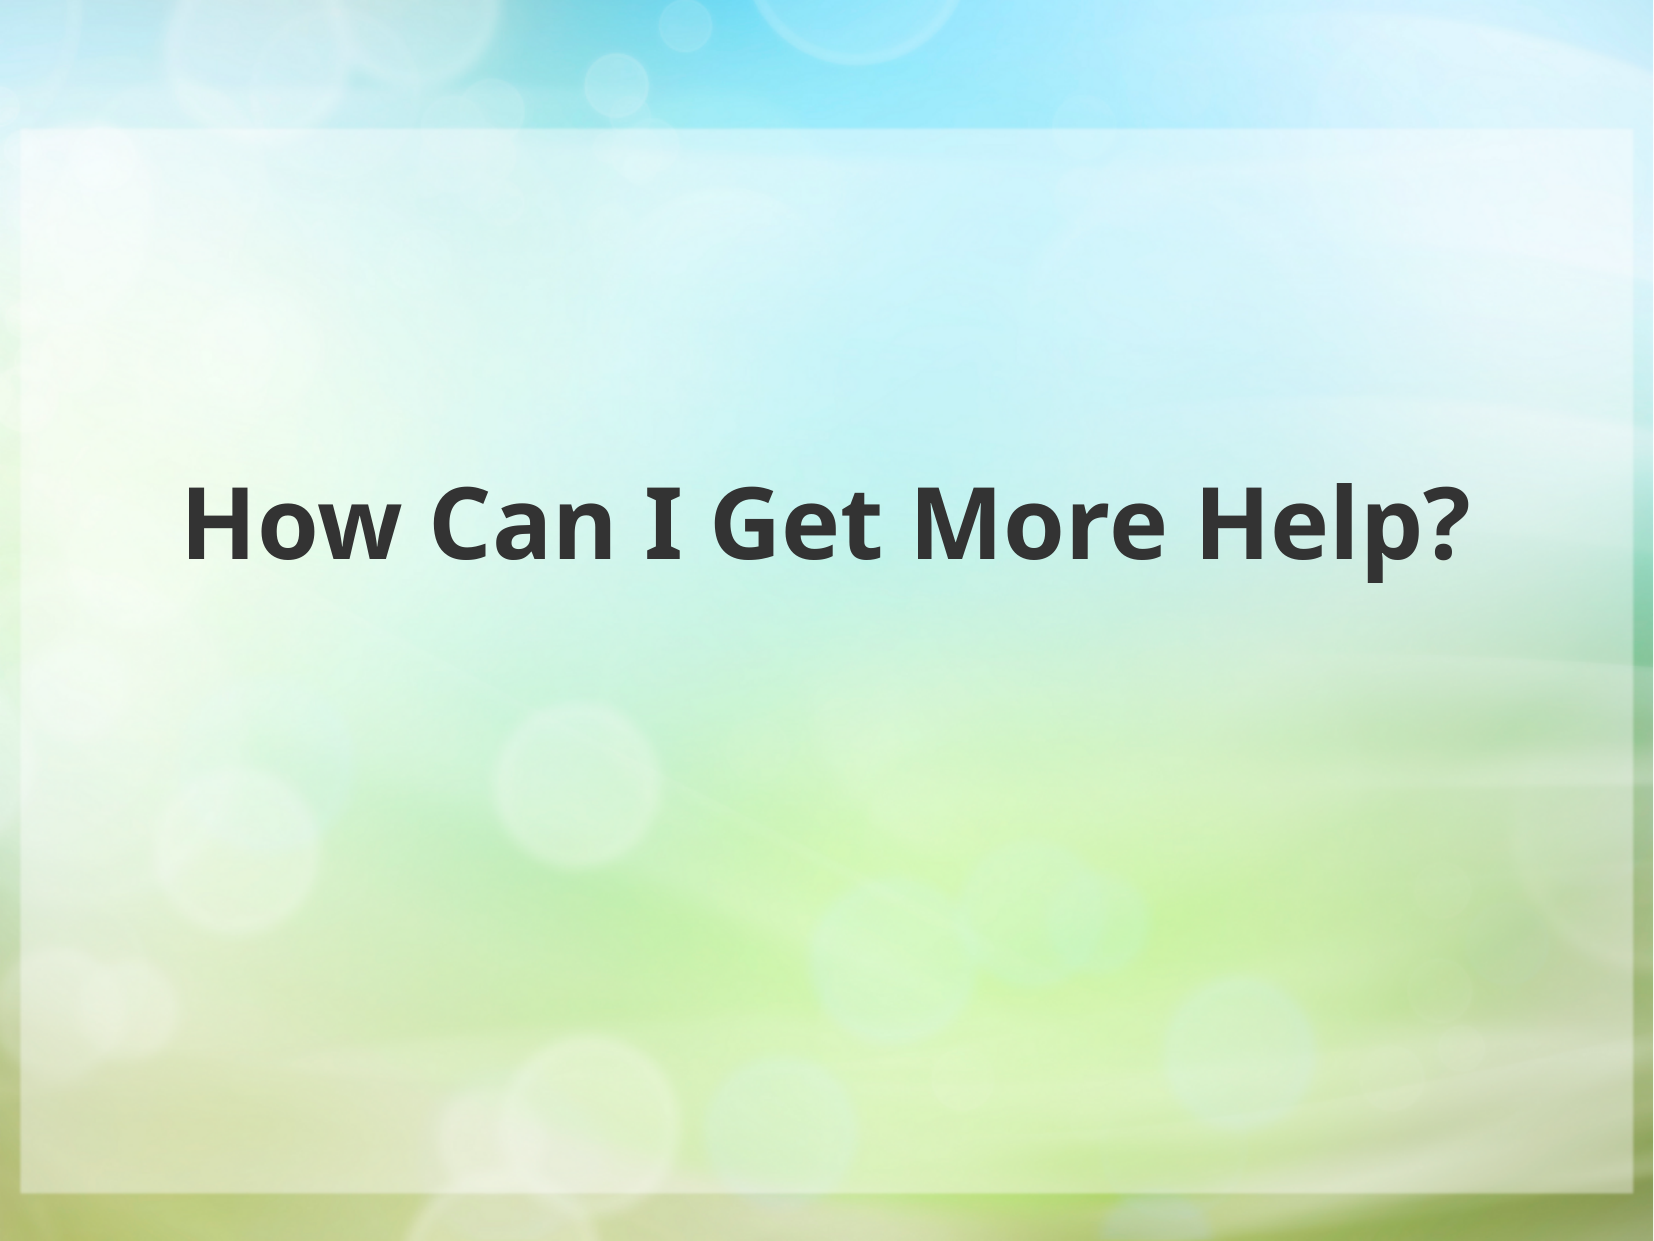

# How Can I Get More Help?